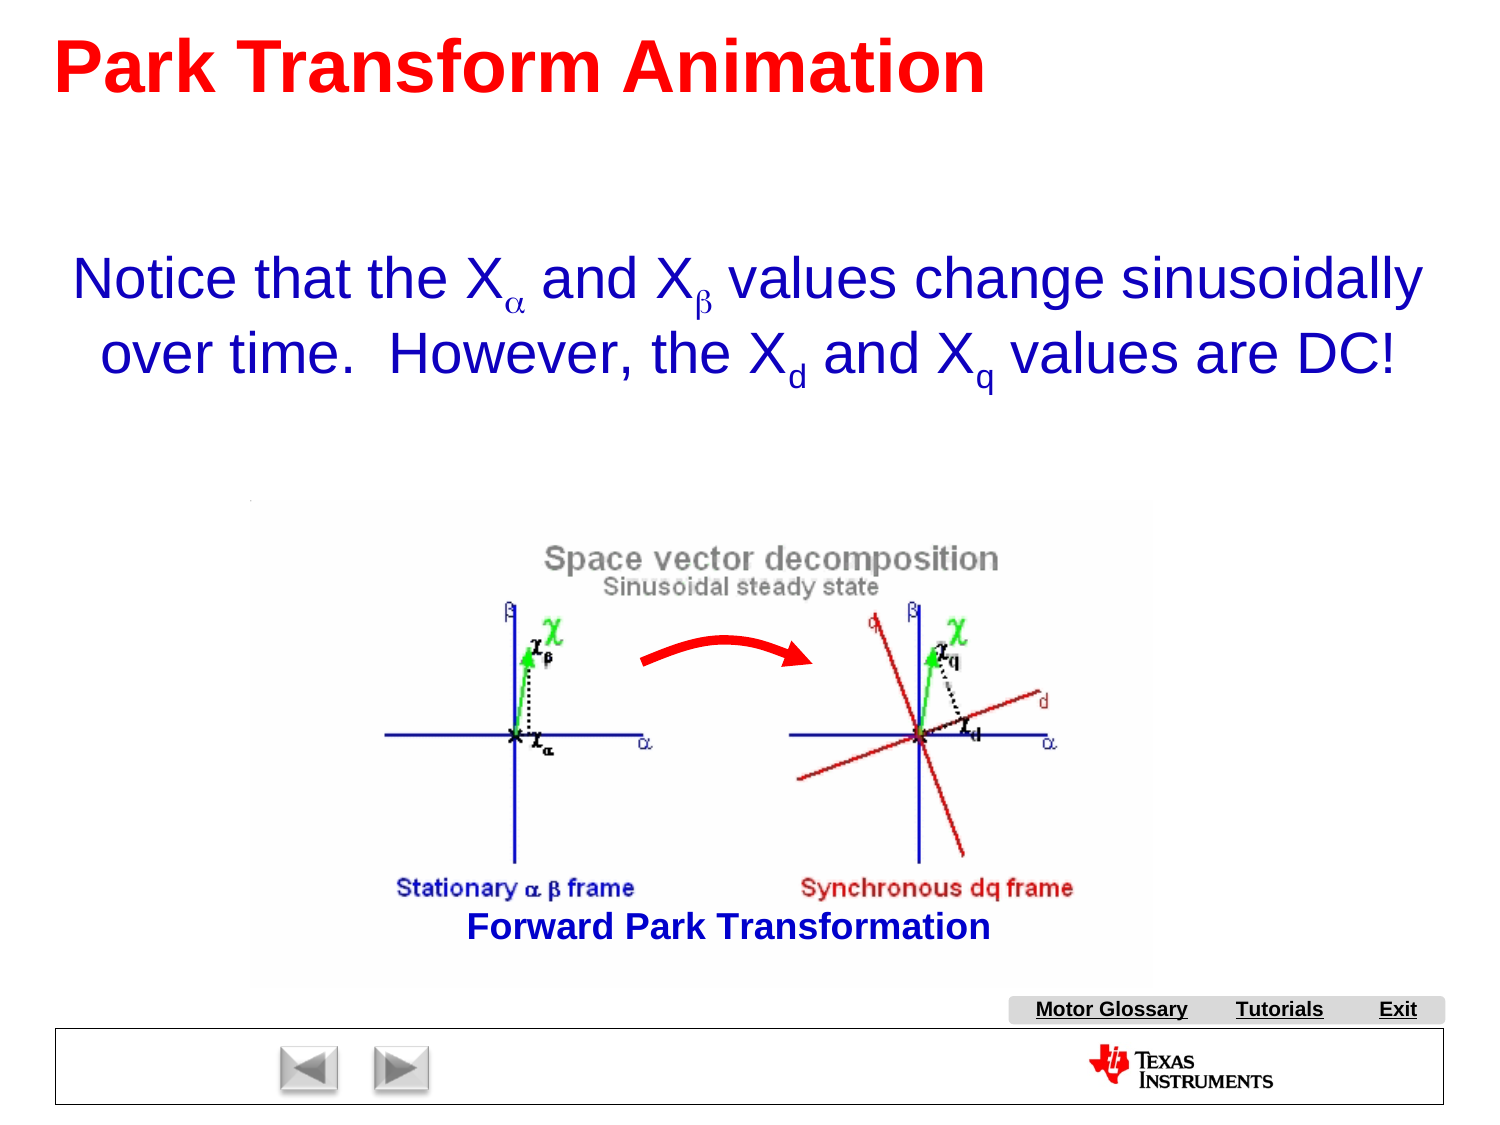

# Park Transform Animation
Notice that the X and X values change sinusoidally over time. However, the Xd and Xq values are DC!
Forward Park Transformation